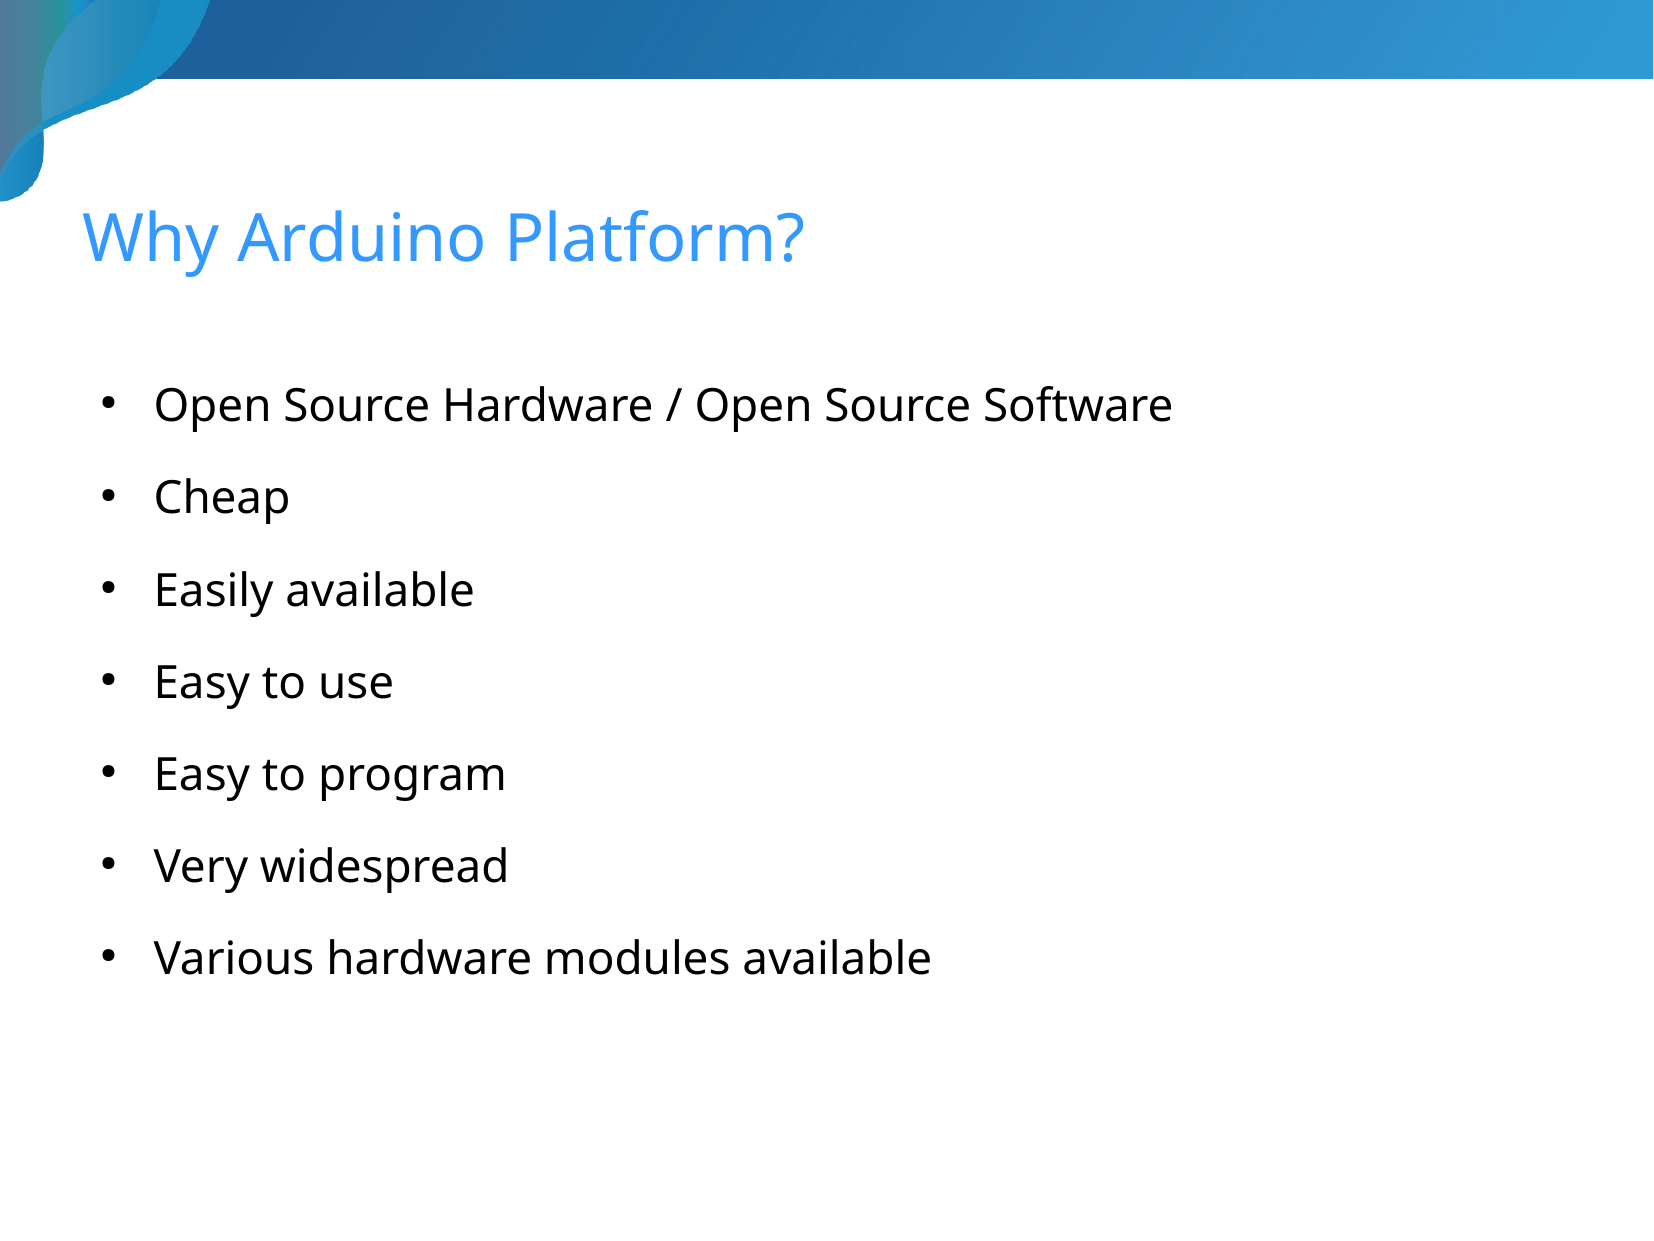

Why Arduino Platform?
# Open Source Hardware / Open Source Software
Cheap
Easily available
Easy to use
Easy to program
Very widespread
Various hardware modules available